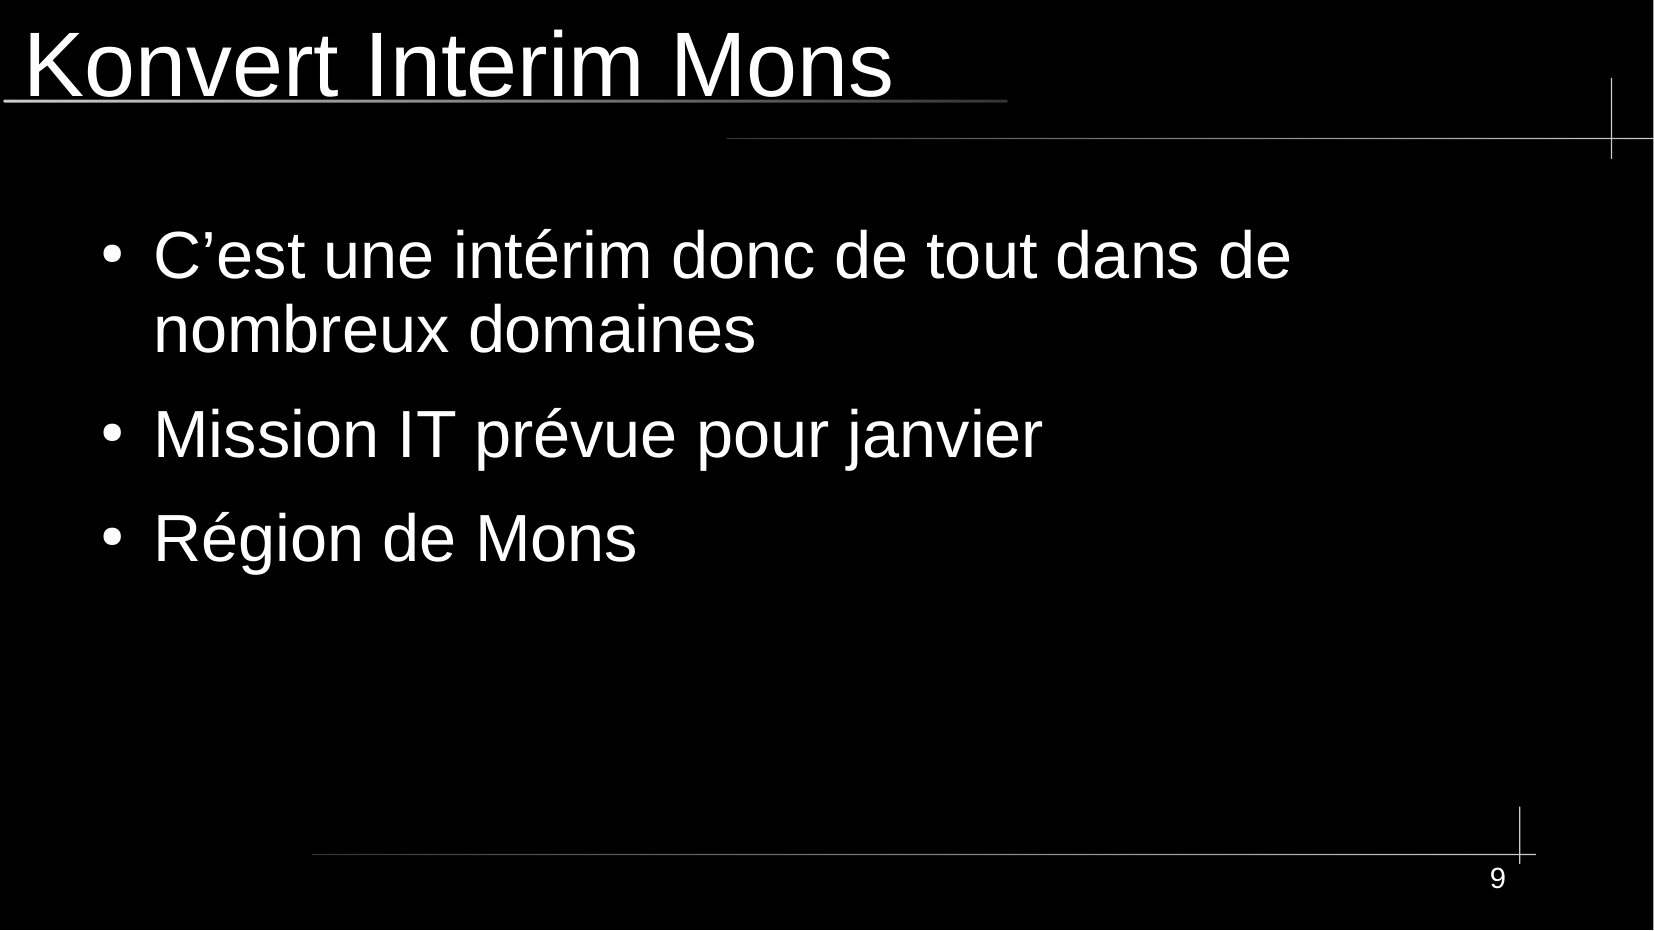

# Konvert Interim Mons
C’est une intérim donc de tout dans de nombreux domaines
Mission IT prévue pour janvier
Région de Mons
9